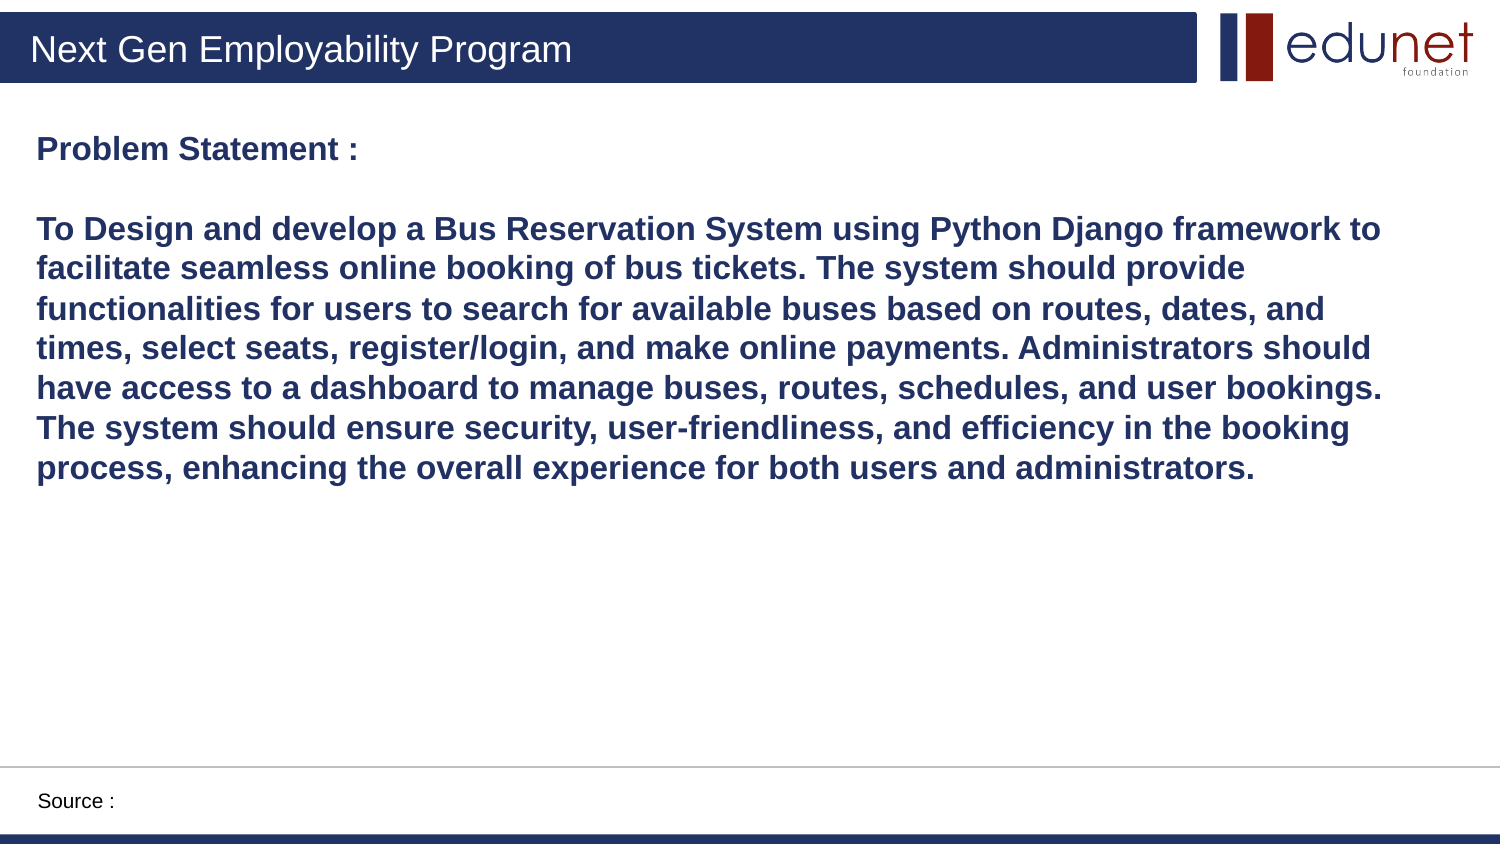

# Problem Statement : To Design and develop a Bus Reservation System using Python Django framework to facilitate seamless online booking of bus tickets. The system should provide functionalities for users to search for available buses based on routes, dates, and times, select seats, register/login, and make online payments. Administrators should have access to a dashboard to manage buses, routes, schedules, and user bookings. The system should ensure security, user-friendliness, and efficiency in the booking process, enhancing the overall experience for both users and administrators.
Source :